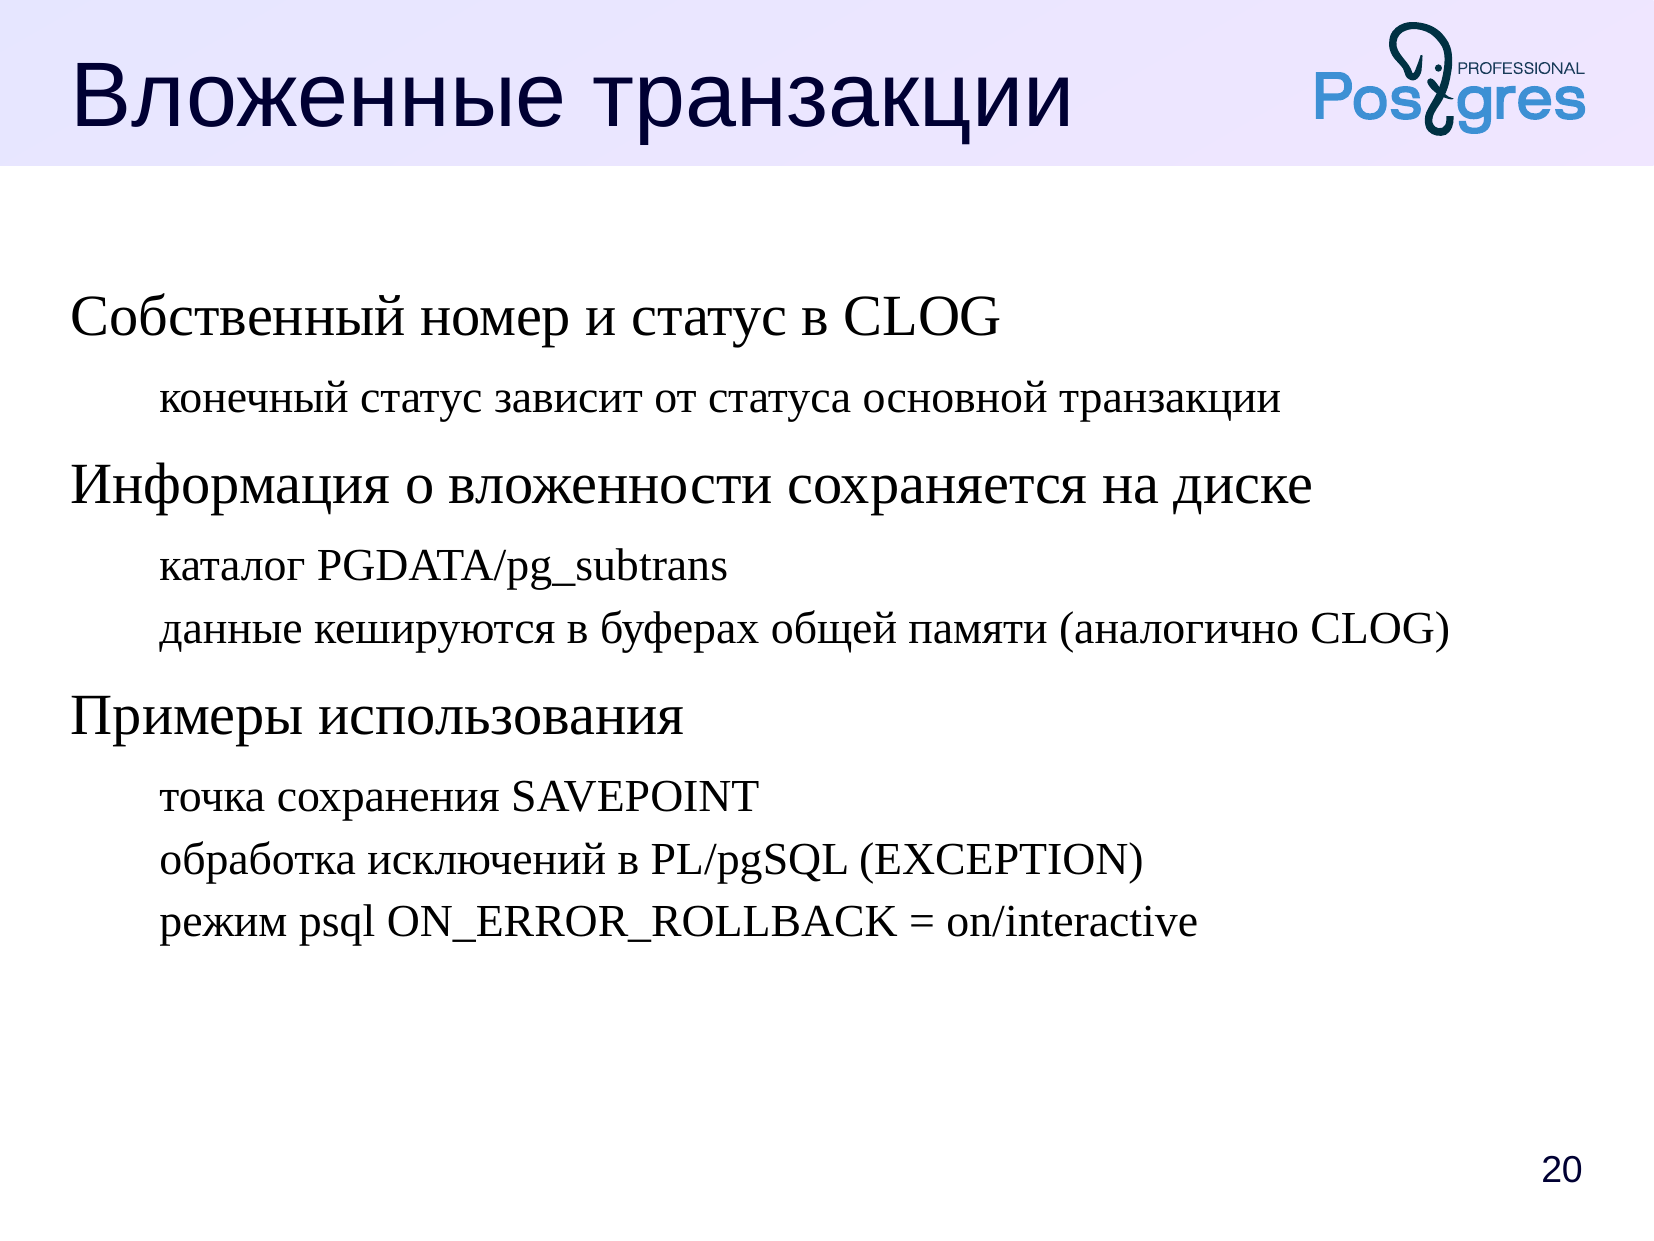

# Вложенные транзакции
Собственный номер и статус в CLOG
конечный статус зависит от статуса основной транзакции
Информация о вложенности сохраняется на диске
каталог PGDATA/pg_subtrans
данные кешируются в буферах общей памяти (аналогично CLOG)
Примеры использования
точка сохранения SAVEPOINT
обработка исключений в PL/pgSQL (EXCEPTION)
режим psql ON_ERROR_ROLLBACK = on/interactive